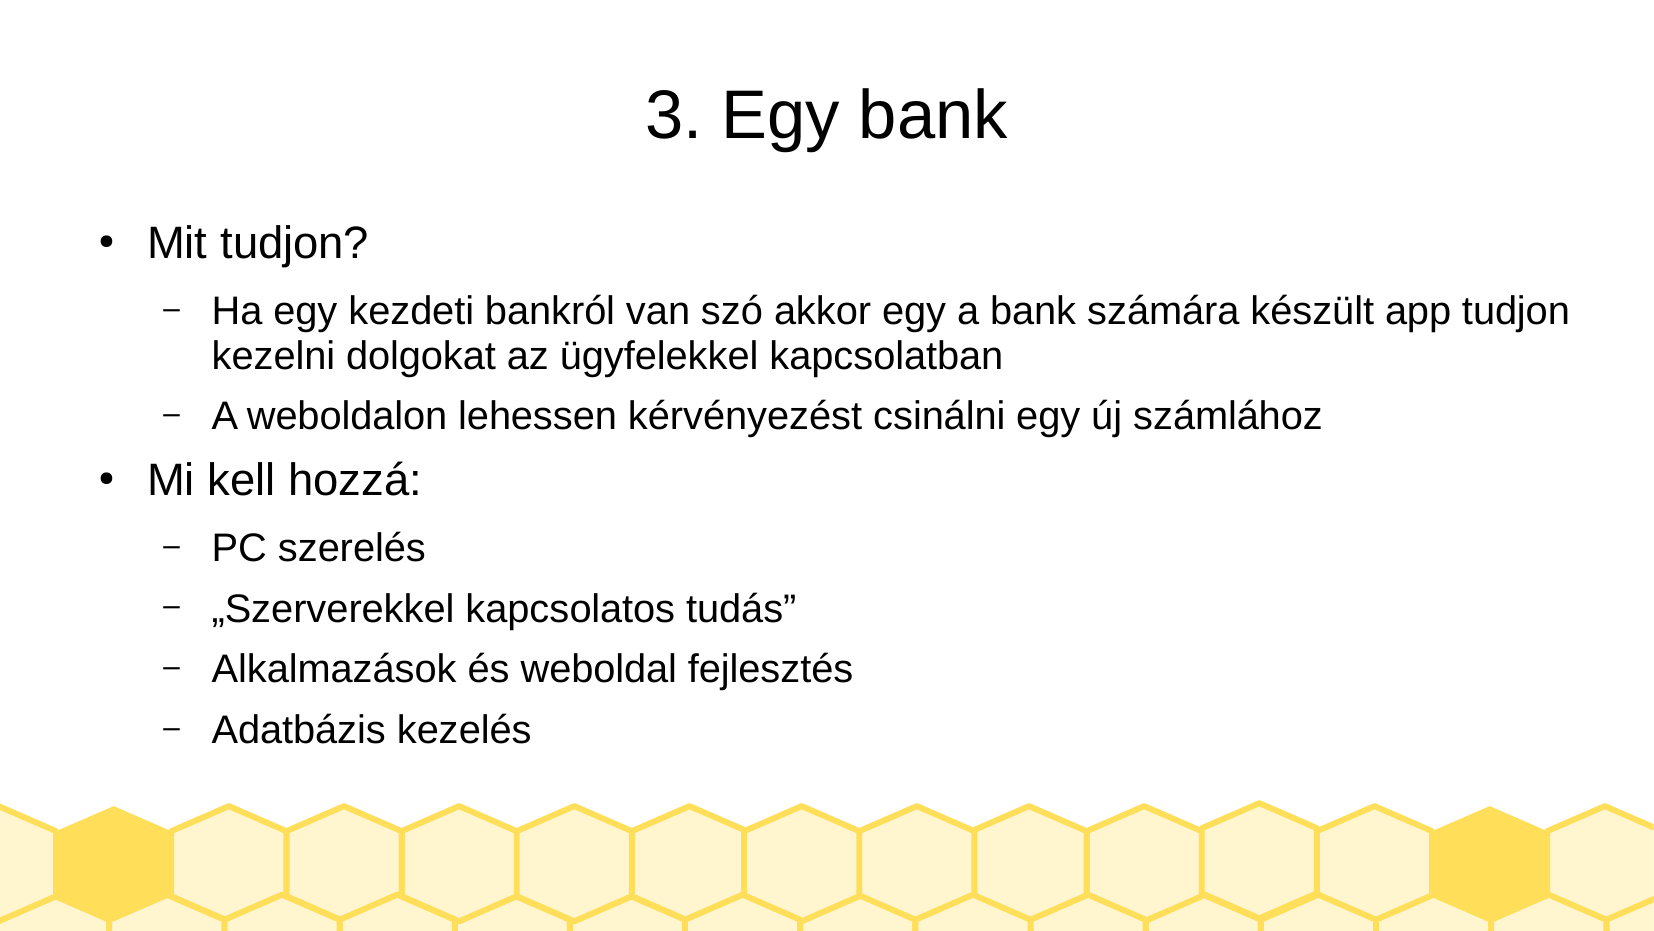

# 3. Egy bank
Mit tudjon?
Ha egy kezdeti bankról van szó akkor egy a bank számára készült app tudjon kezelni dolgokat az ügyfelekkel kapcsolatban
A weboldalon lehessen kérvényezést csinálni egy új számlához
Mi kell hozzá:
PC szerelés
„Szerverekkel kapcsolatos tudás”
Alkalmazások és weboldal fejlesztés
Adatbázis kezelés